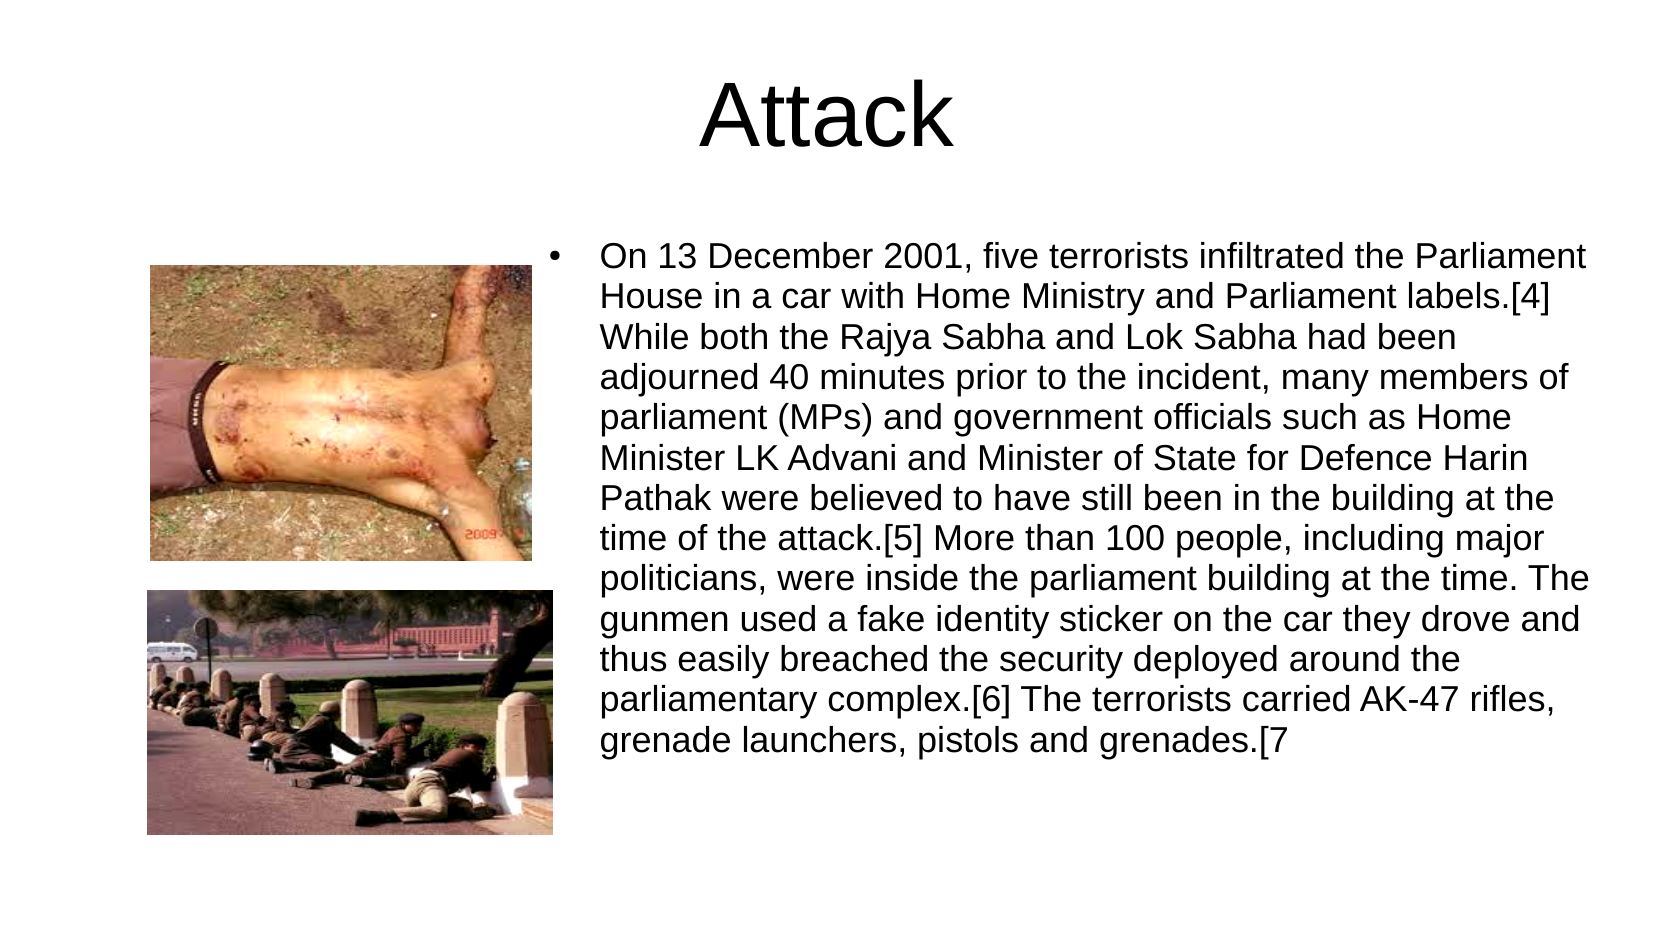

# Attack
On 13 December 2001, five terrorists infiltrated the Parliament House in a car with Home Ministry and Parliament labels.[4] While both the Rajya Sabha and Lok Sabha had been adjourned 40 minutes prior to the incident, many members of parliament (MPs) and government officials such as Home Minister LK Advani and Minister of State for Defence Harin Pathak were believed to have still been in the building at the time of the attack.[5] More than 100 people, including major politicians, were inside the parliament building at the time. The gunmen used a fake identity sticker on the car they drove and thus easily breached the security deployed around the parliamentary complex.[6] The terrorists carried AK-47 rifles, grenade launchers, pistols and grenades.[7